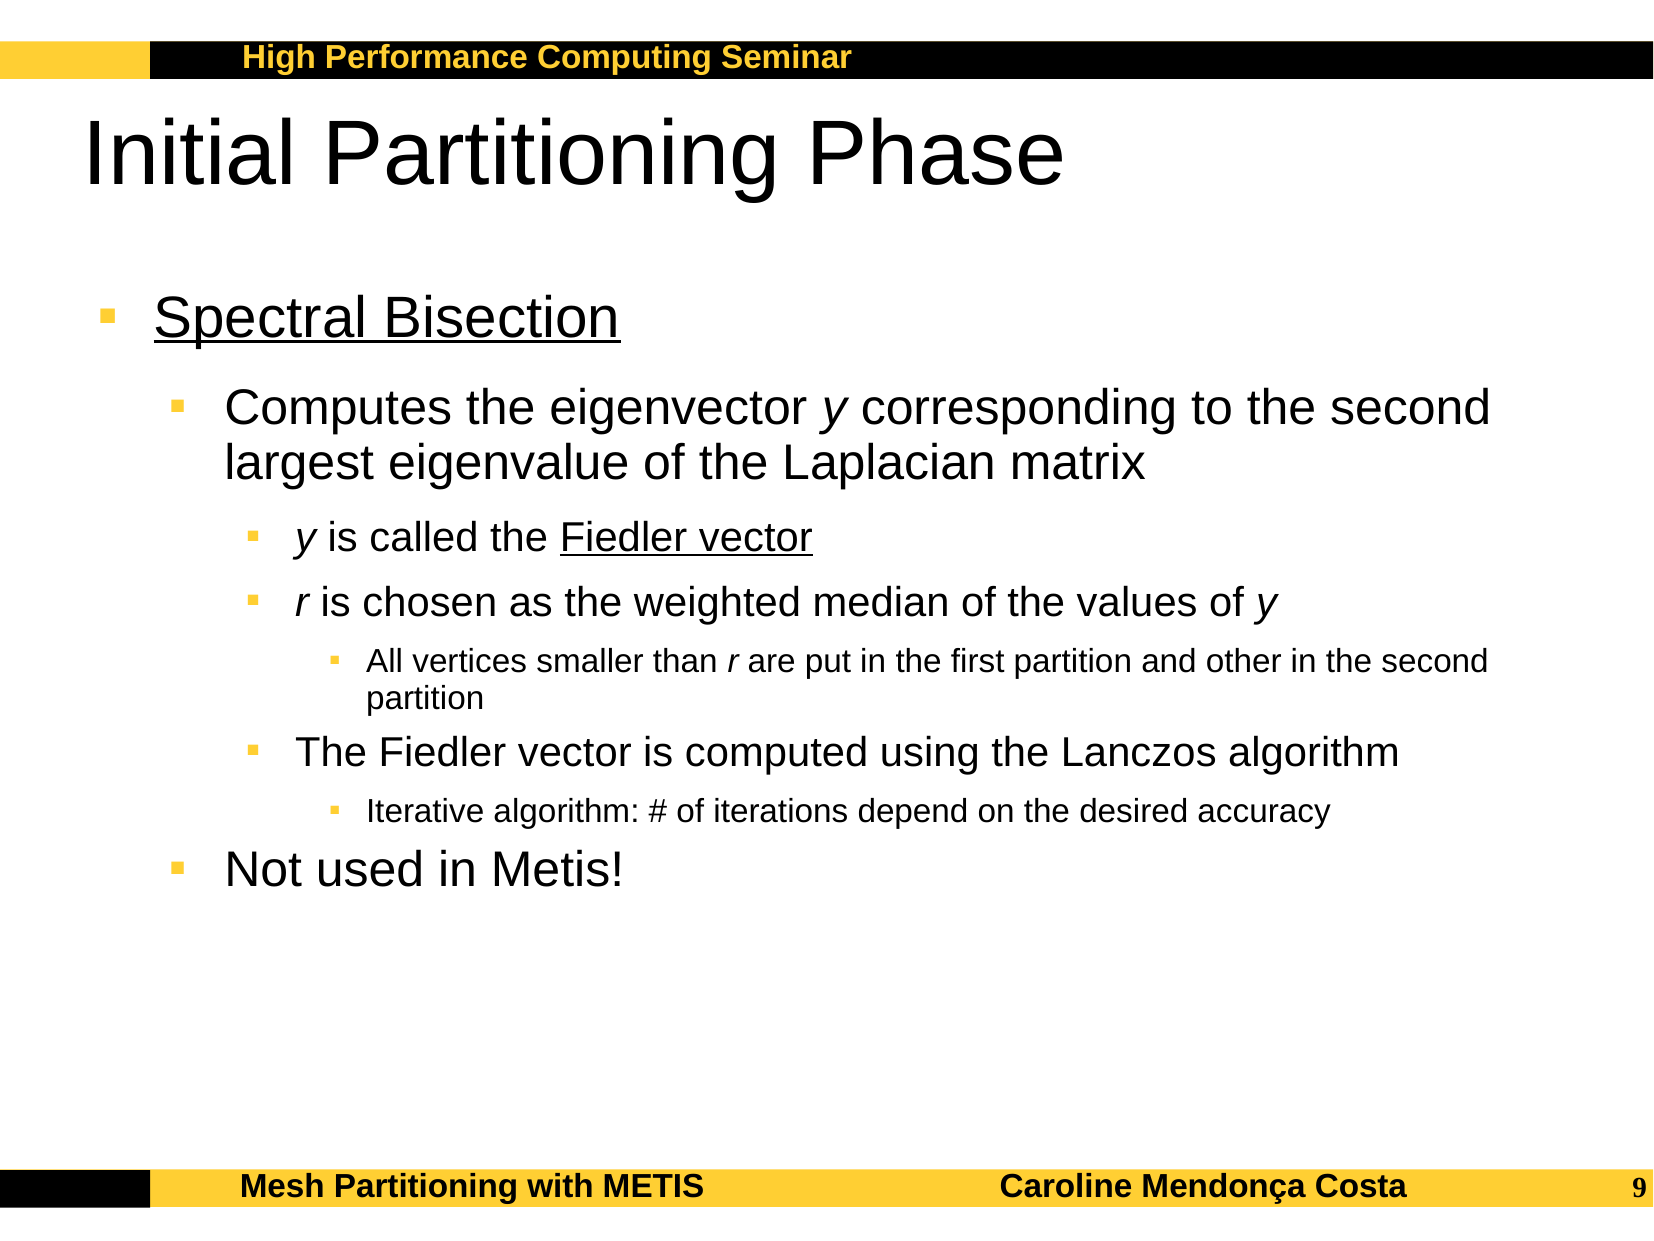

# Initial Partitioning Phase
Spectral Bisection
Computes the eigenvector y corresponding to the second largest eigenvalue of the Laplacian matrix
y is called the Fiedler vector
r is chosen as the weighted median of the values of y
All vertices smaller than r are put in the first partition and other in the second partition
The Fiedler vector is computed using the Lanczos algorithm
Iterative algorithm: # of iterations depend on the desired accuracy
Not used in Metis!
9